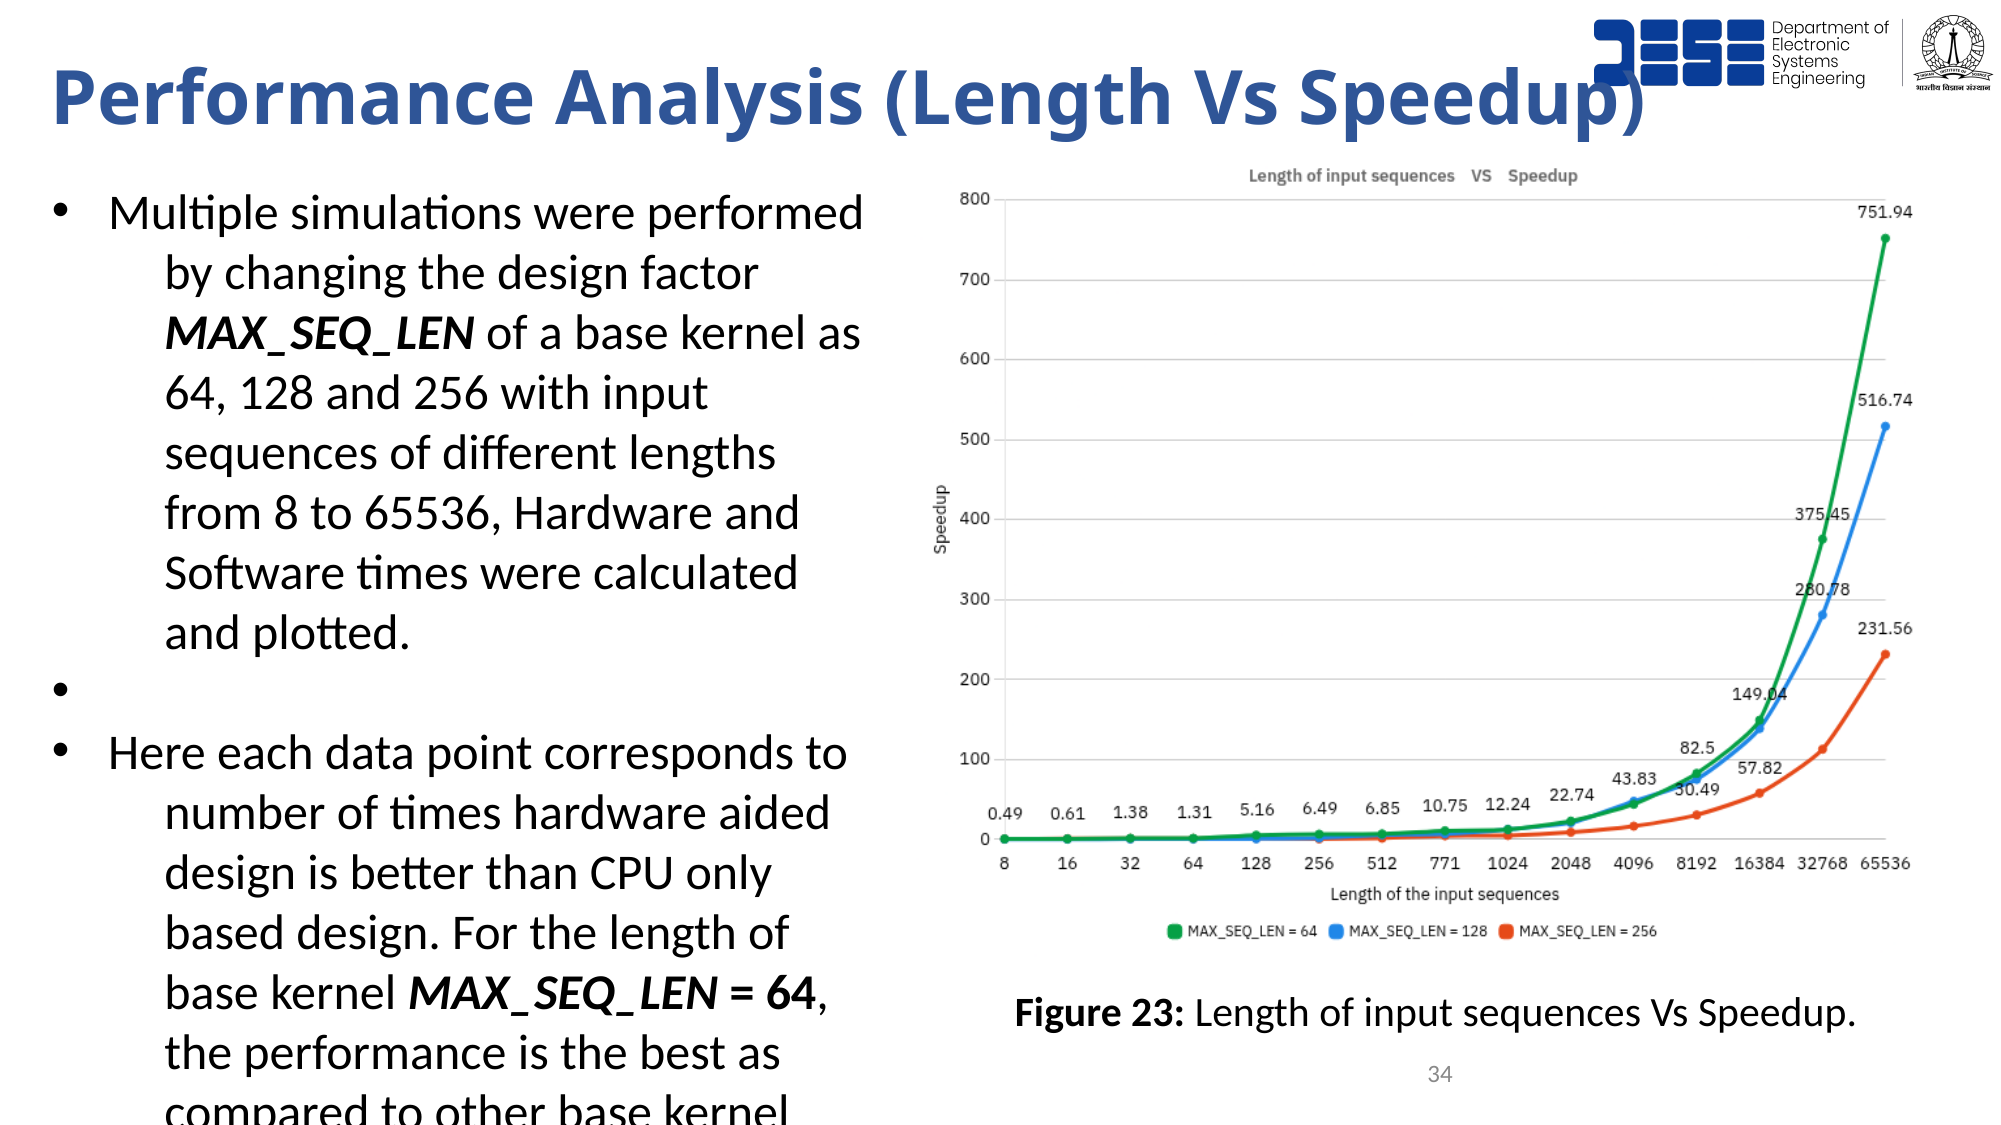

# Performance Analysis (Length Vs Speedup)
Multiple simulations were performed by changing the design factor MAX_SEQ_LEN of a base kernel as 64, 128 and 256 with input sequences of different lengths from 8 to 65536, Hardware and Software times were calculated and plotted.
Here each data point corresponds to number of times hardware aided design is better than CPU only based design. For the length of base kernel MAX_SEQ_LEN = 64, the performance is the best as compared to other base kernel lengths.
Figure 23: Length of input sequences Vs Speedup.